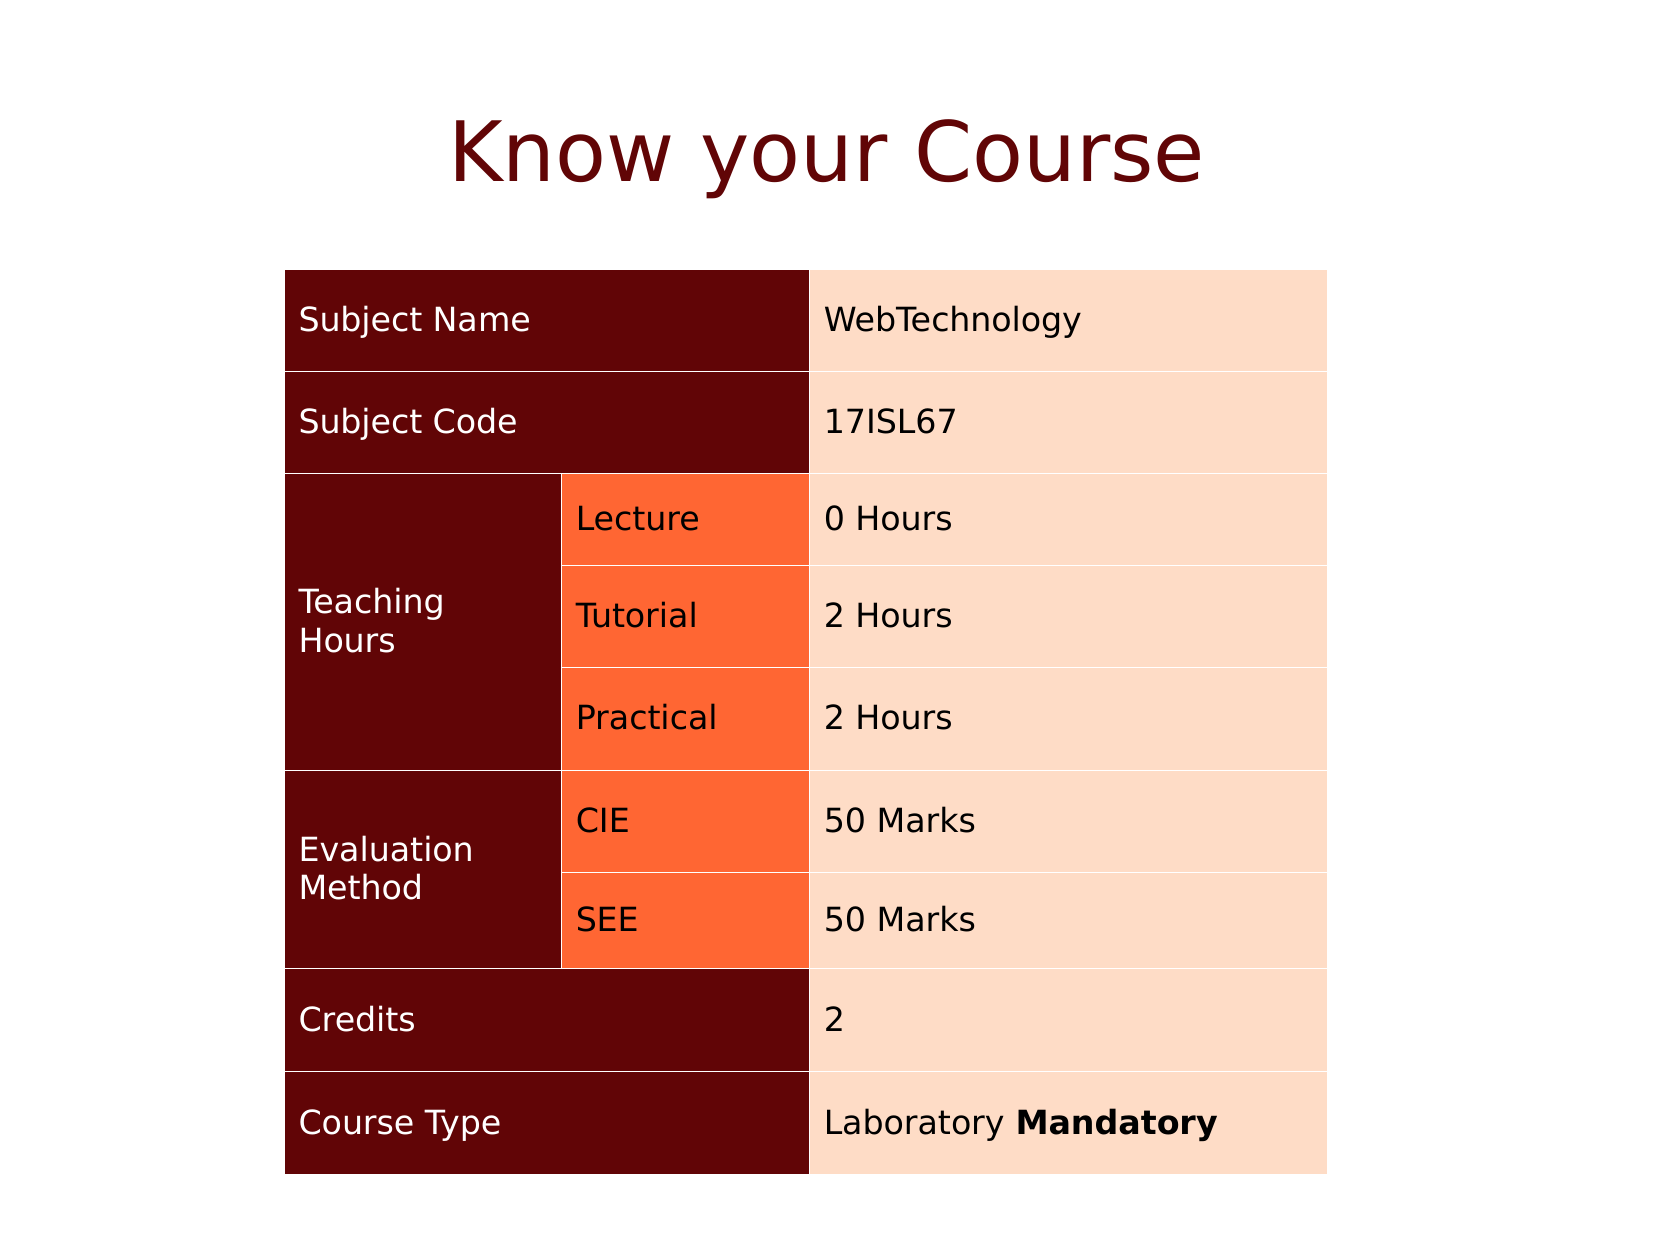

# Know your Course
| Subject Name | | WebTechnology |
| --- | --- | --- |
| Subject Code | | 17ISL67 |
| Teaching Hours | Lecture | 0 Hours |
| | Tutorial | 2 Hours |
| | Practical | 2 Hours |
| Evaluation Method | CIE | 50 Marks |
| | SEE | 50 Marks |
| Credits | | 2 |
| Course Type | | Laboratory Mandatory |